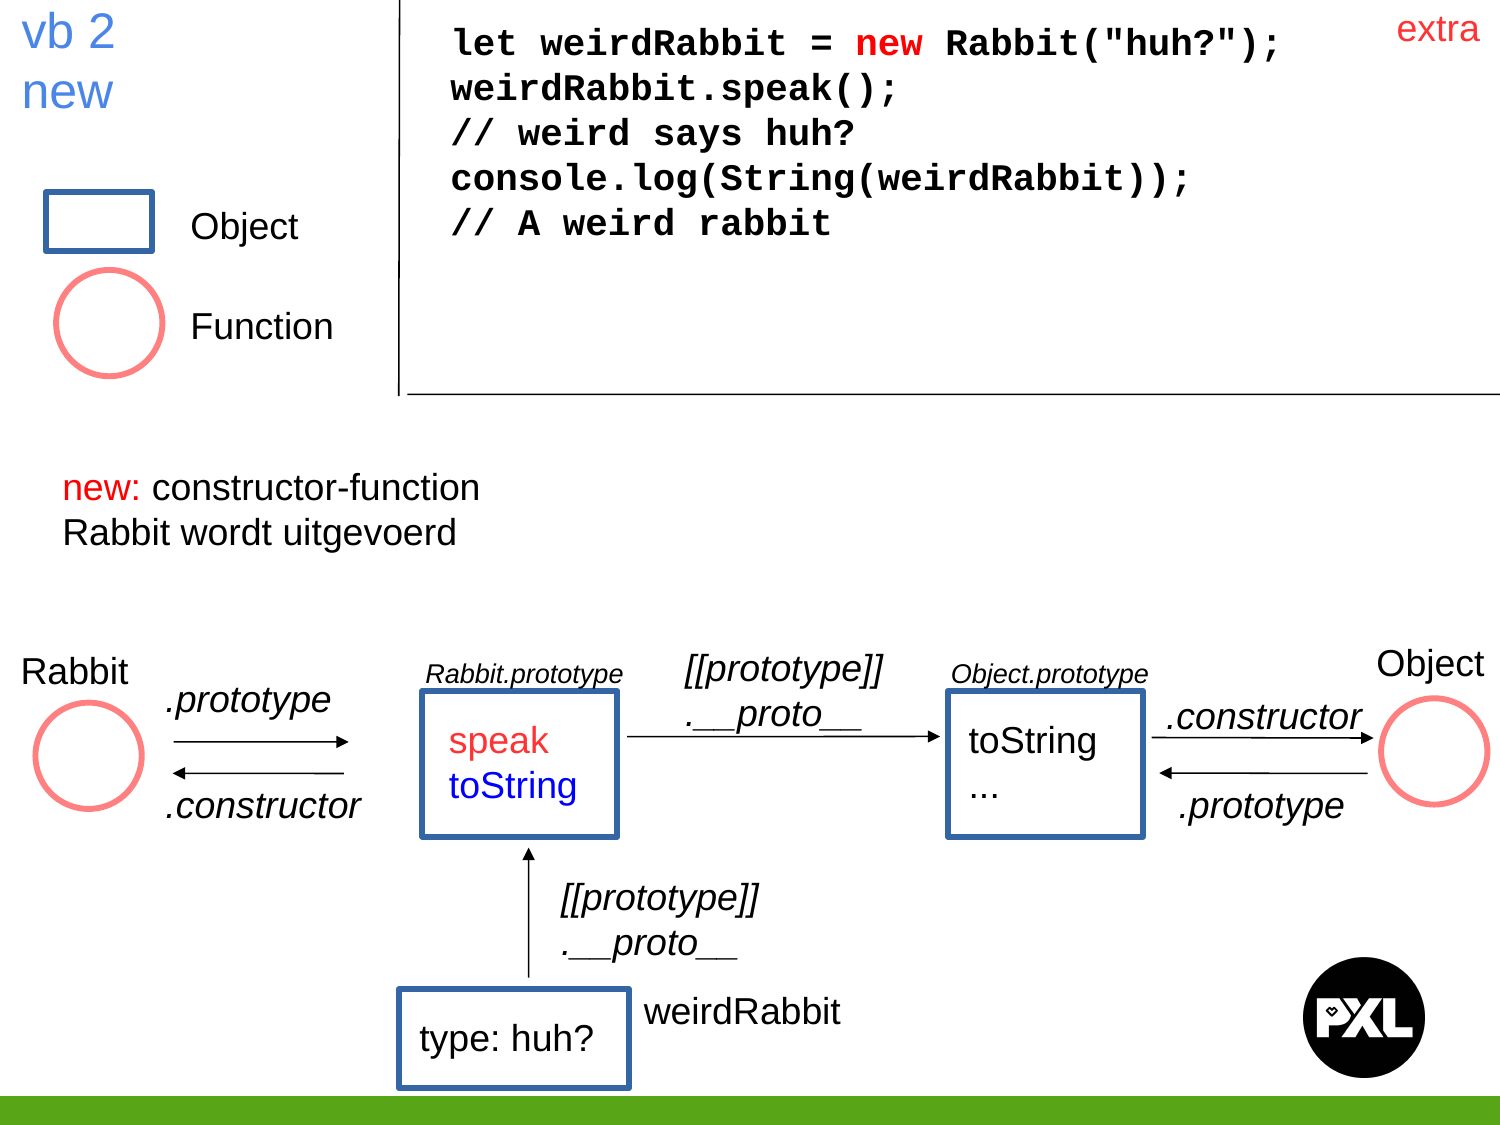

extra
vb 2
new
let weirdRabbit = new Rabbit("huh?");
weirdRabbit.speak();
// weird says huh?
console.log(String(weirdRabbit));
// A weird rabbit
Object
Function
new: constructor-function Rabbit wordt uitgevoerd
Object
[[prototype]]
.__proto__
Rabbit
Rabbit.prototype
Object.prototype
.prototype
.constructor
speak
toString
toString
...
.constructor
.prototype
[[prototype]]
.__proto__
weirdRabbit
type: huh?